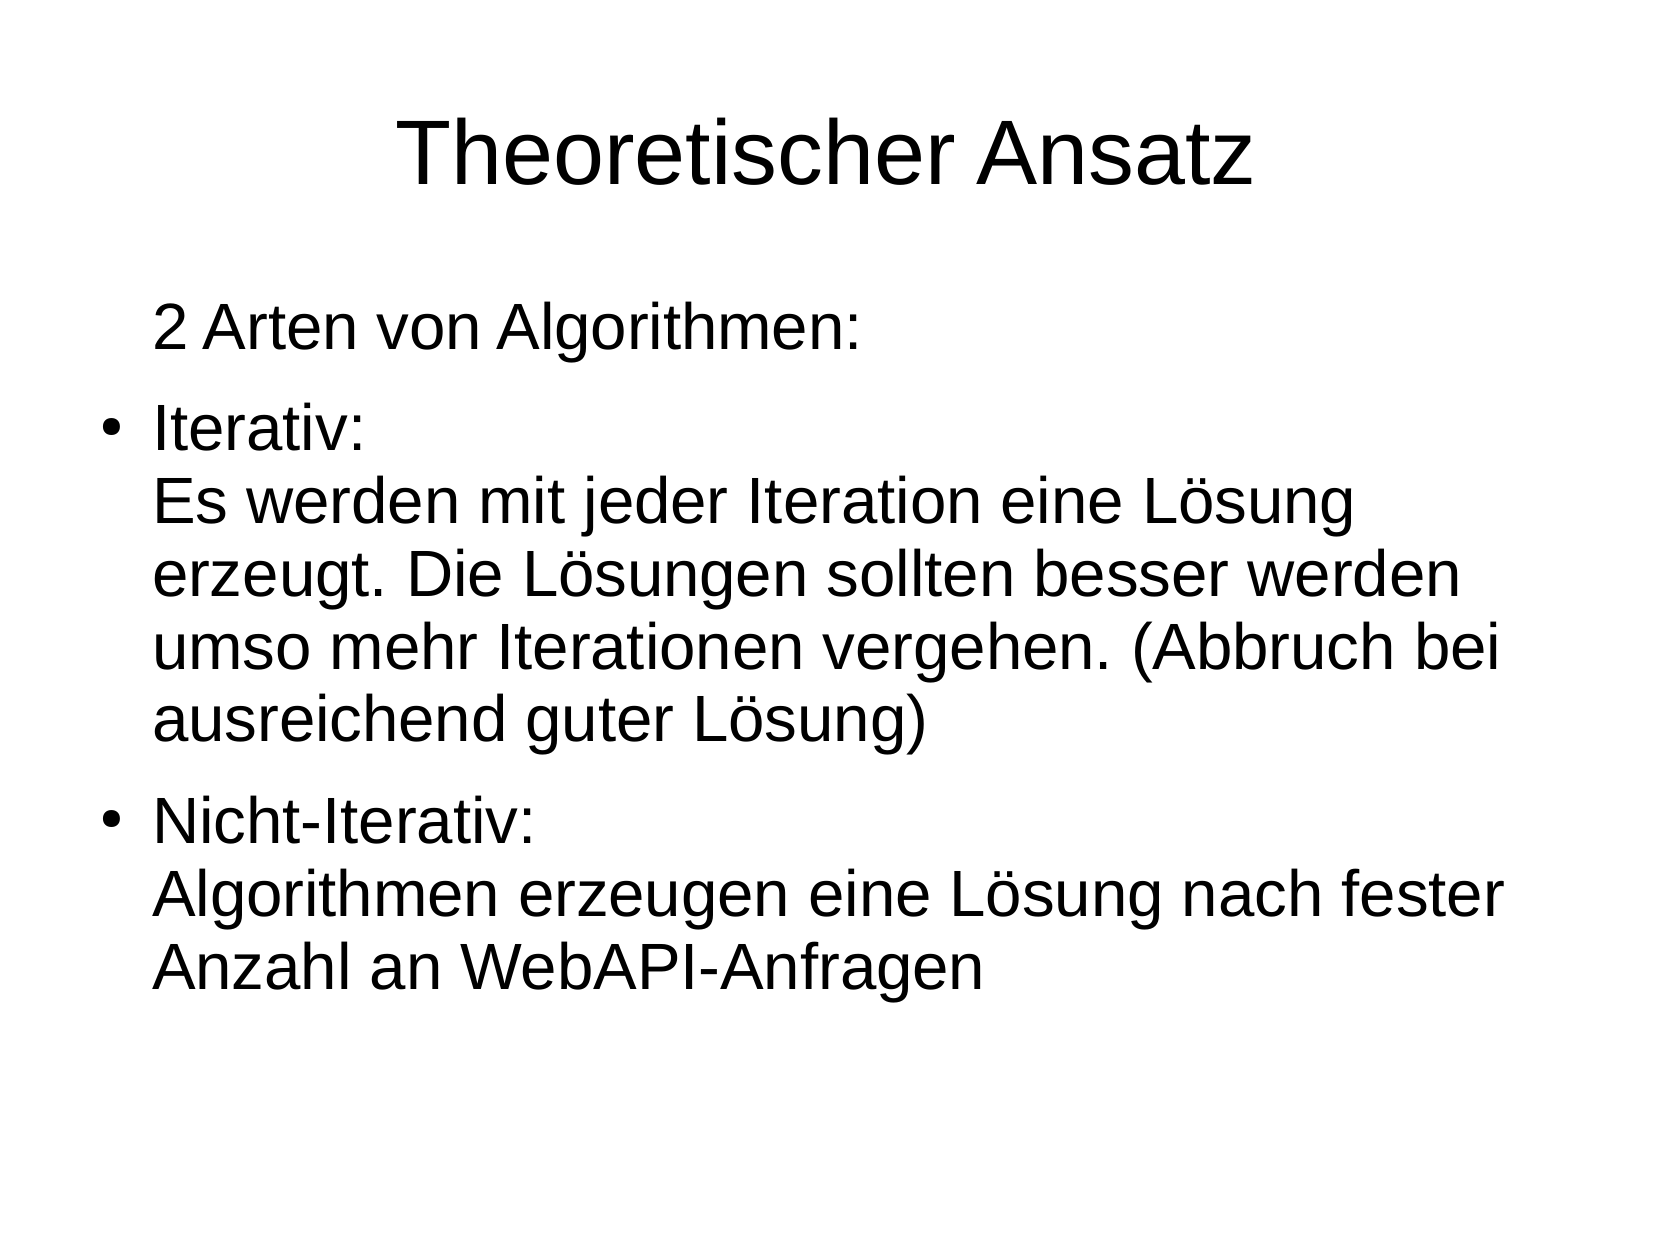

# Theoretischer Ansatz
2 Arten von Algorithmen:
Iterativ:
Es werden mit jeder Iteration eine Lösung erzeugt. Die Lösungen sollten besser werden umso mehr Iterationen vergehen. (Abbruch bei ausreichend guter Lösung)
Nicht-Iterativ:
Algorithmen erzeugen eine Lösung nach fester Anzahl an WebAPI-Anfragen